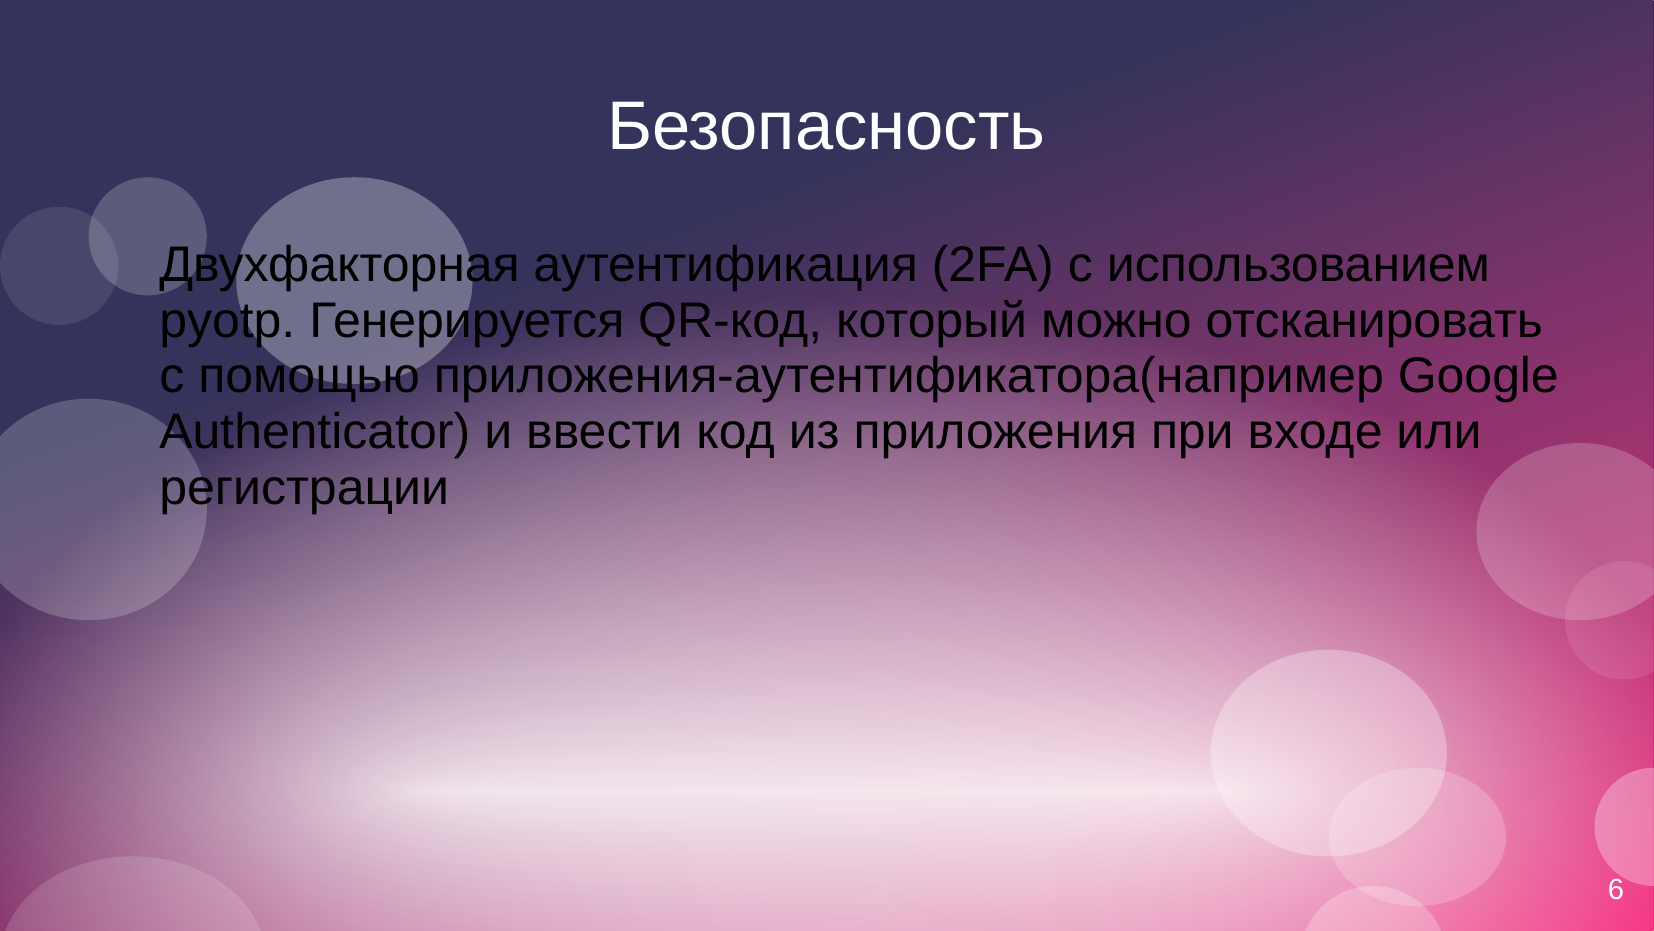

# Безопасность
Двухфакторная аутентификация (2FA) с использованием pyotp. Генерируется QR-код, который можно отсканировать с помощью приложения-аутентификатора(например Google Authenticator) и ввести код из приложения при входе или регистрации